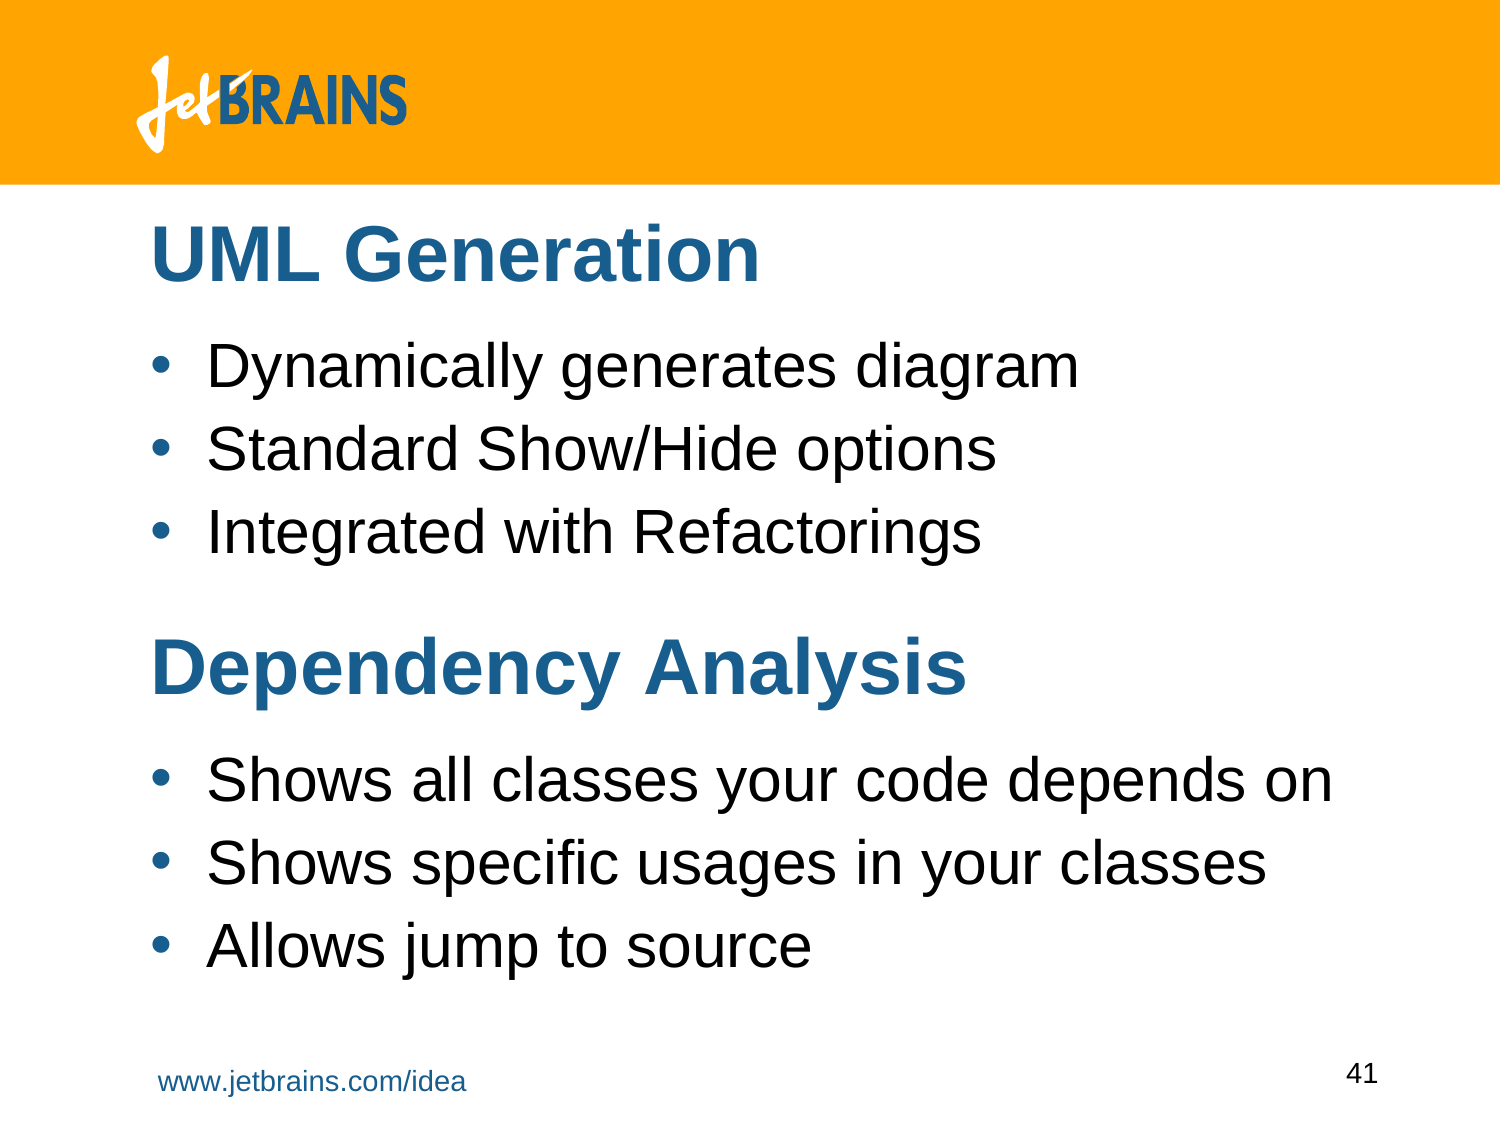

# UML Generation
Dynamically generates diagram
Standard Show/Hide options
Integrated with Refactorings
Dependency Analysis
Shows all classes your code depends on
Shows specific usages in your classes
Allows jump to source